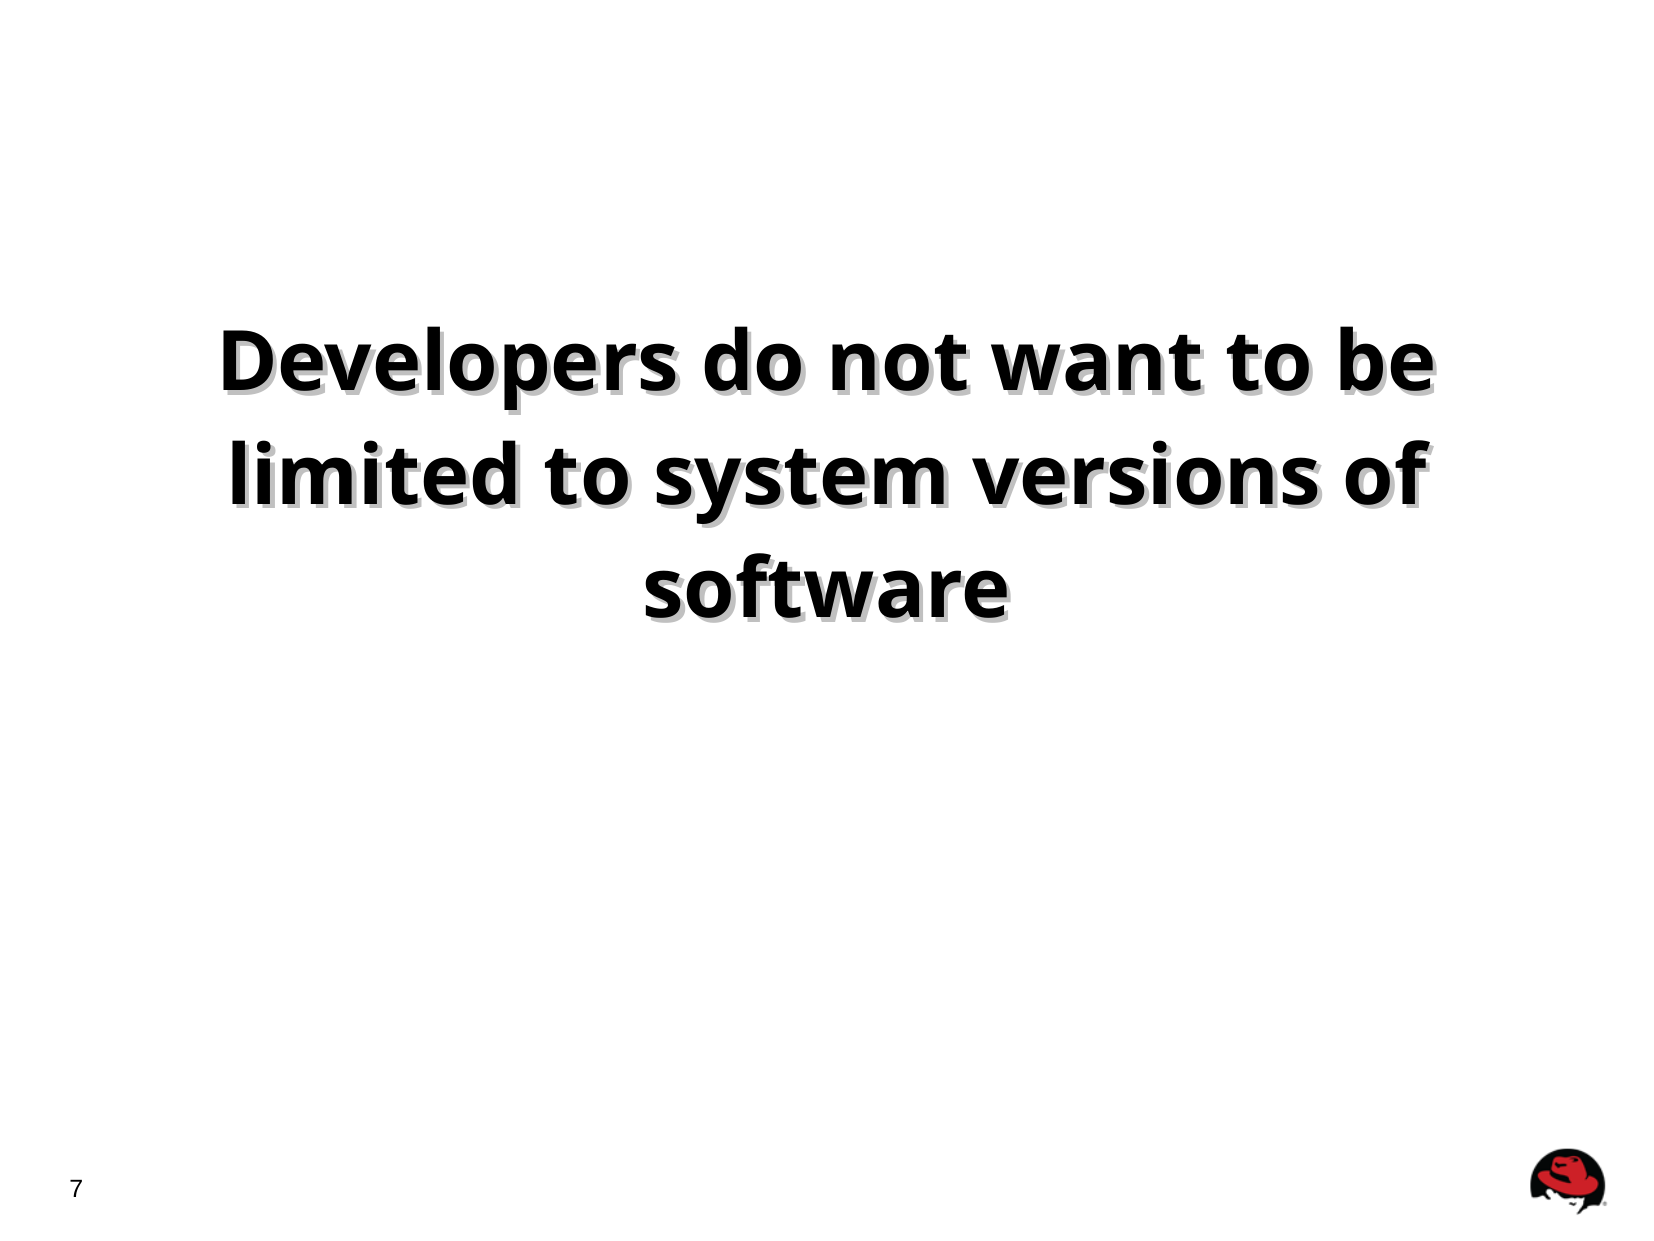

# Developers do not want to be limited to system versions of software